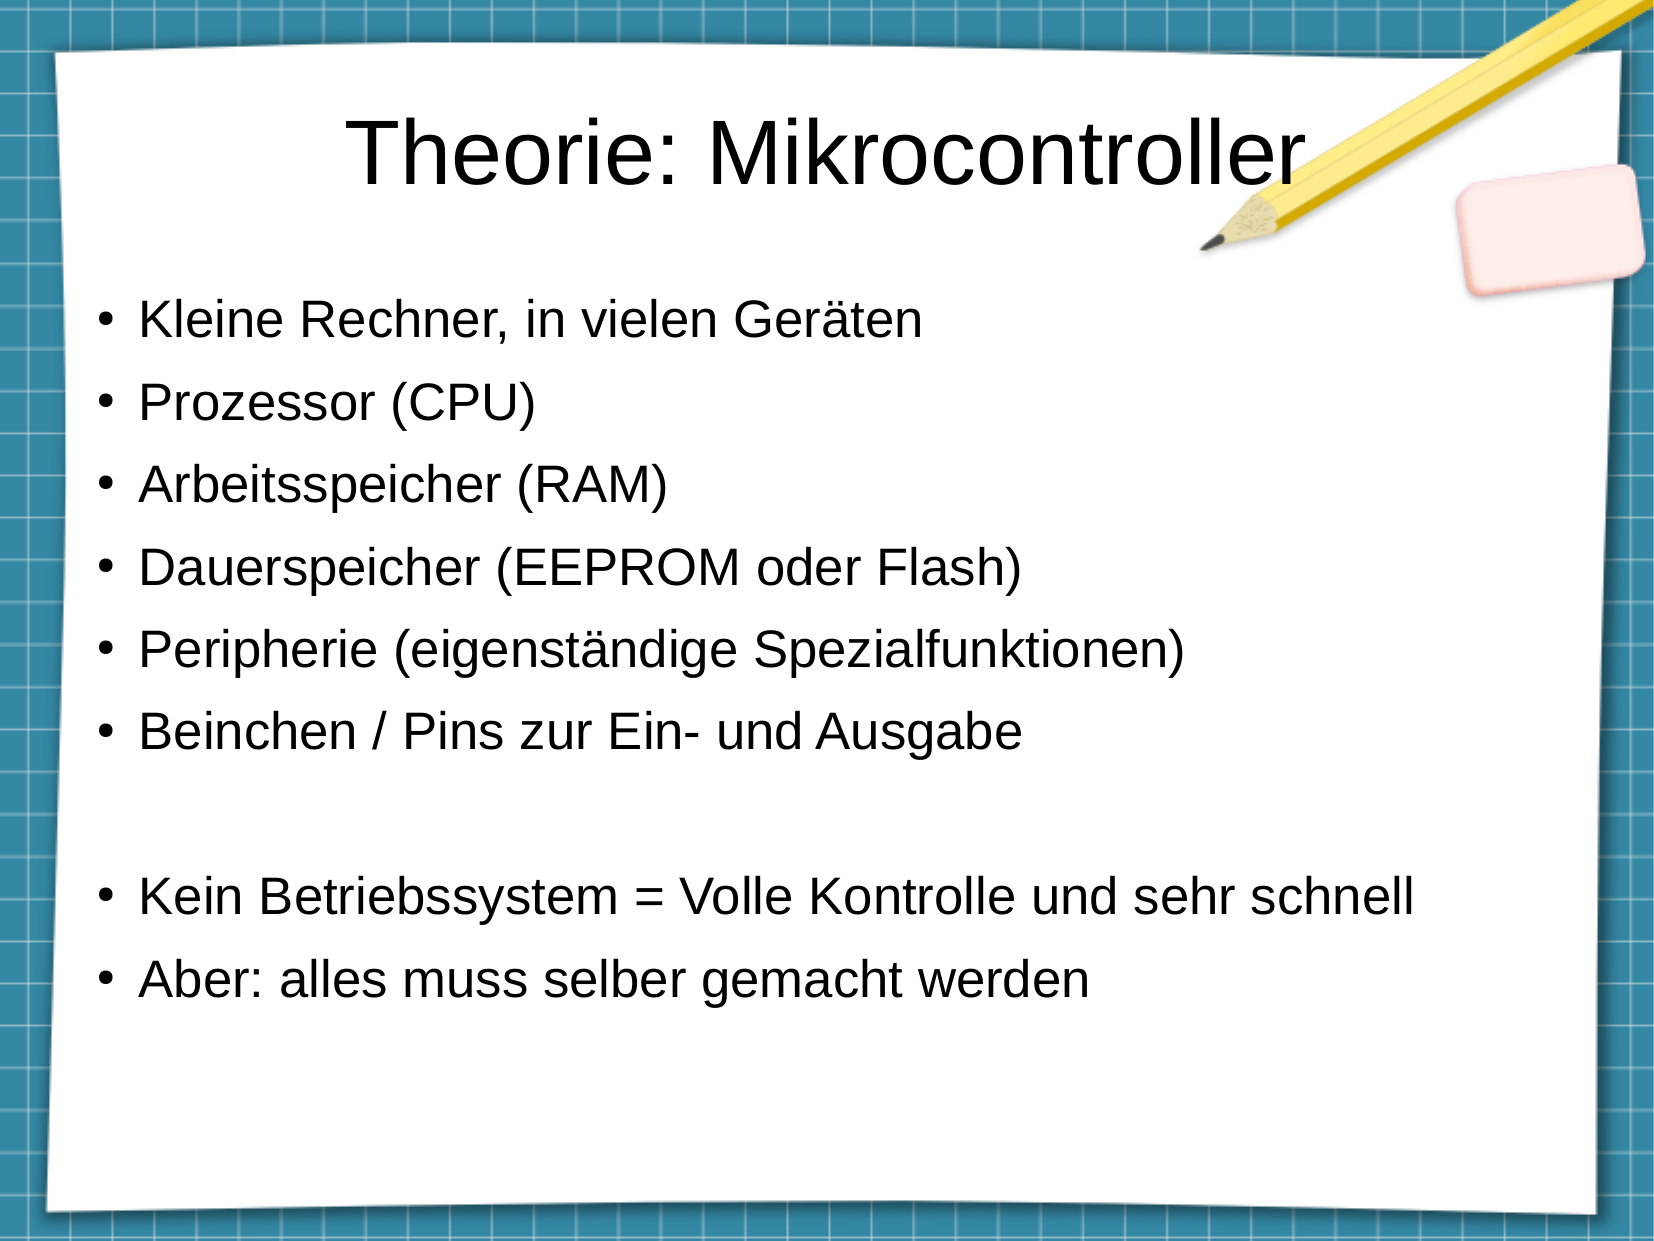

# Theorie: Mikrocontroller
Kleine Rechner, in vielen Geräten
Prozessor (CPU)
Arbeitsspeicher (RAM)
Dauerspeicher (EEPROM oder Flash)
Peripherie (eigenständige Spezialfunktionen)
Beinchen / Pins zur Ein- und Ausgabe
Kein Betriebssystem = Volle Kontrolle und sehr schnell
Aber: alles muss selber gemacht werden